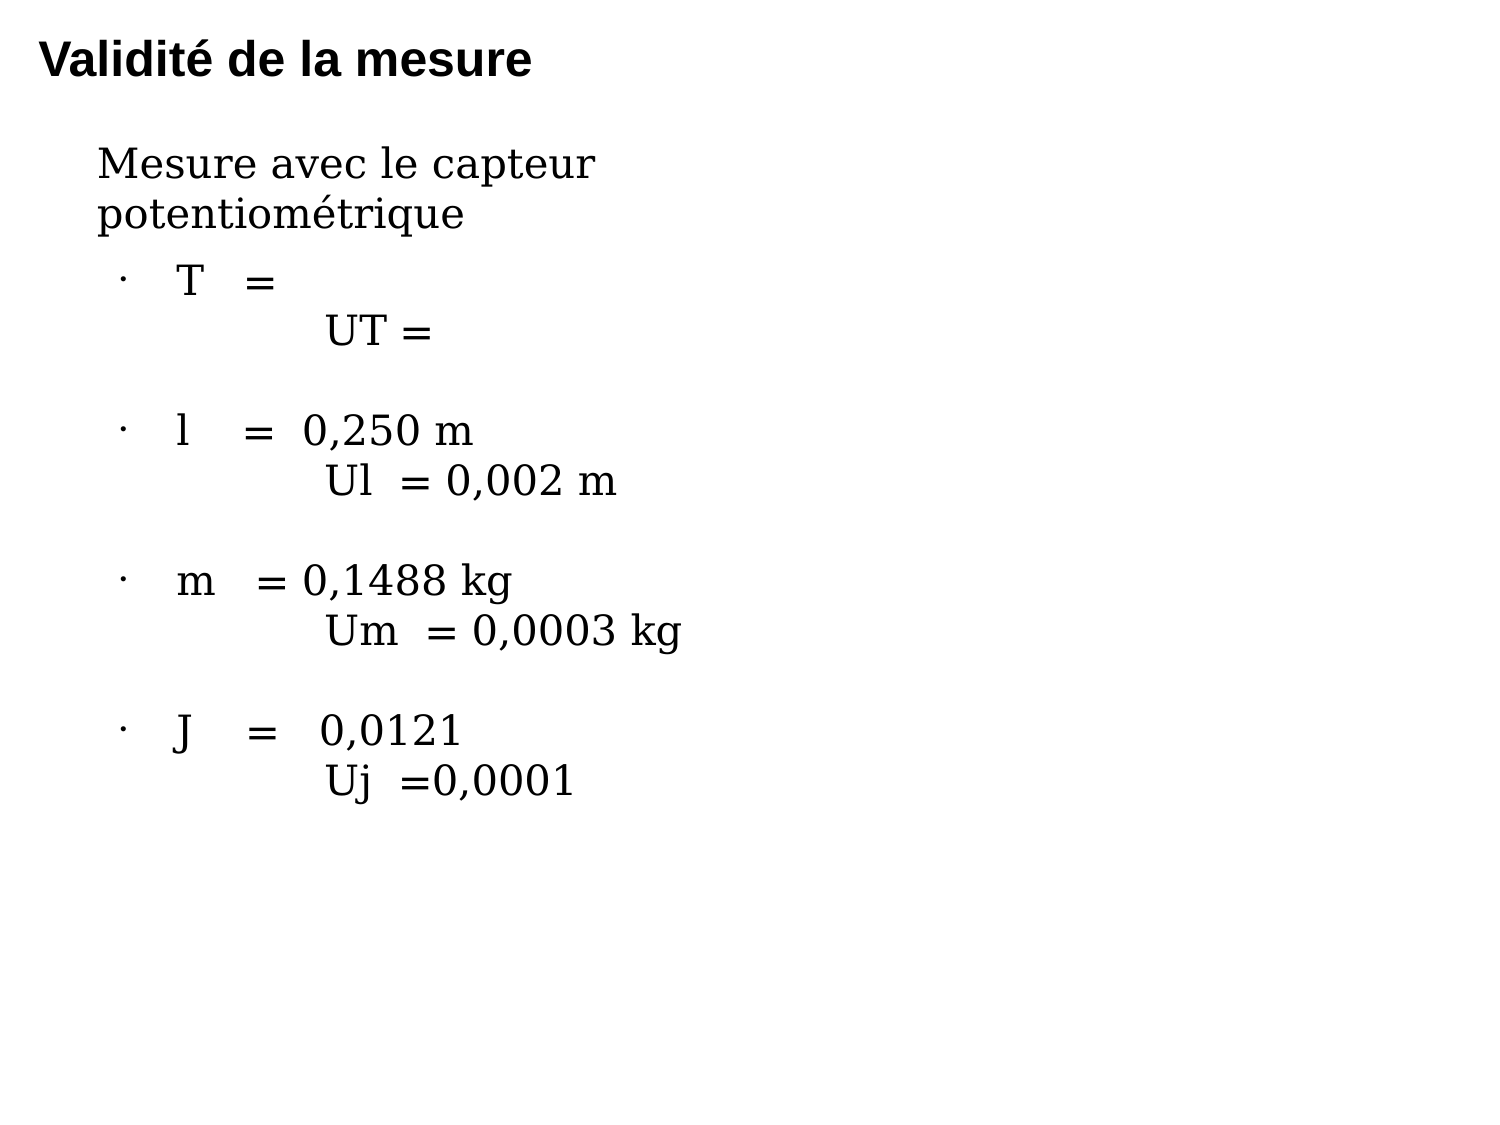

Validité de la mesure
Mesure avec le capteur potentiométrique
T =
		UT =
l = 0,250 m
		Ul = 0,002 m
m = 0,1488 kg
		Um = 0,0003 kg
J = 0,0121
		Uj =0,0001